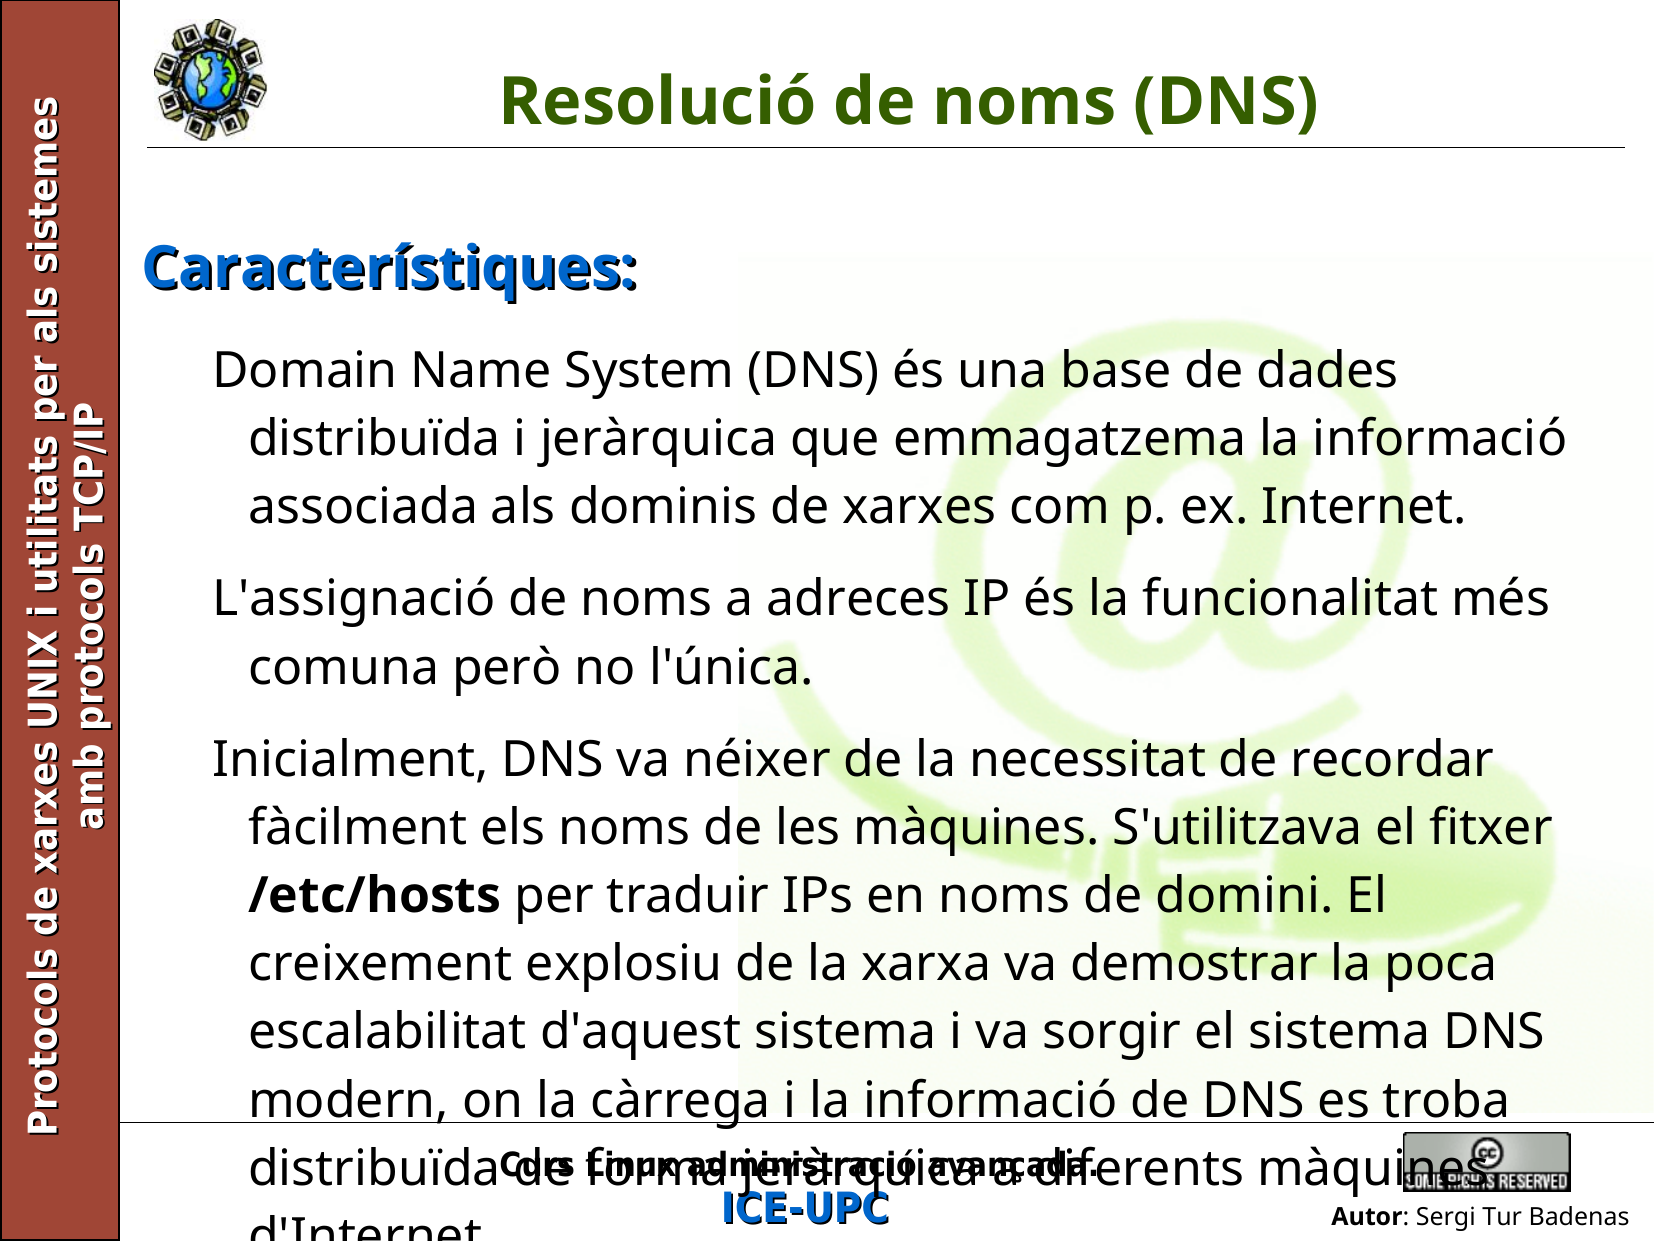

# Resolució de noms (DNS)
Característiques:
Domain Name System (DNS) és una base de dades distribuïda i jeràrquica que emmagatzema la informació associada als dominis de xarxes com p. ex. Internet.
L'assignació de noms a adreces IP és la funcionalitat més comuna però no l'única.
Inicialment, DNS va néixer de la necessitat de recordar fàcilment els noms de les màquines. S'utilitzava el fitxer /etc/hosts per traduir IPs en noms de domini. El creixement explosiu de la xarxa va demostrar la poca escalabilitat d'aquest sistema i va sorgir el sistema DNS modern, on la càrrega i la informació de DNS es troba distribuïda de forma jeràrquica a diferents màquines d'Internet.